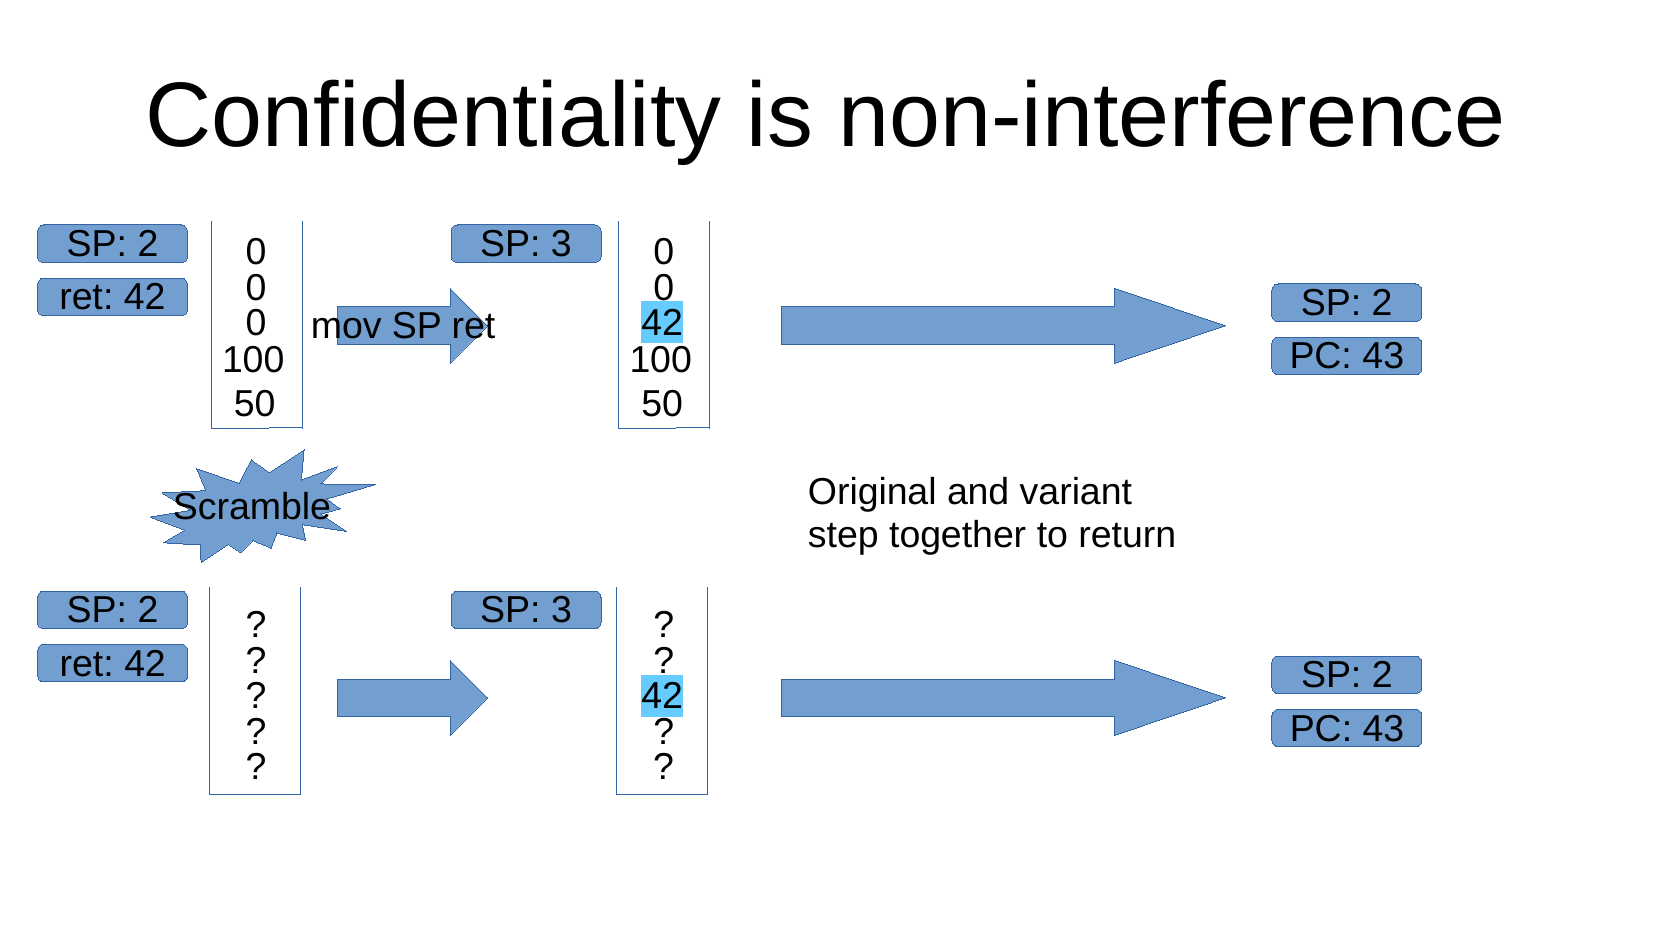

# Confidentiality is non-interference
0
0
SP: 2
SP: 3
0
0
ret: 42
SP: 2
mov SP ret
0
42
100
100
PC: 43
50
50
Scramble
Original and variant
step together to return
SP: 2
SP: 3
?
?
?
?
ret: 42
SP: 2
?
42
?
?
PC: 43
?
?